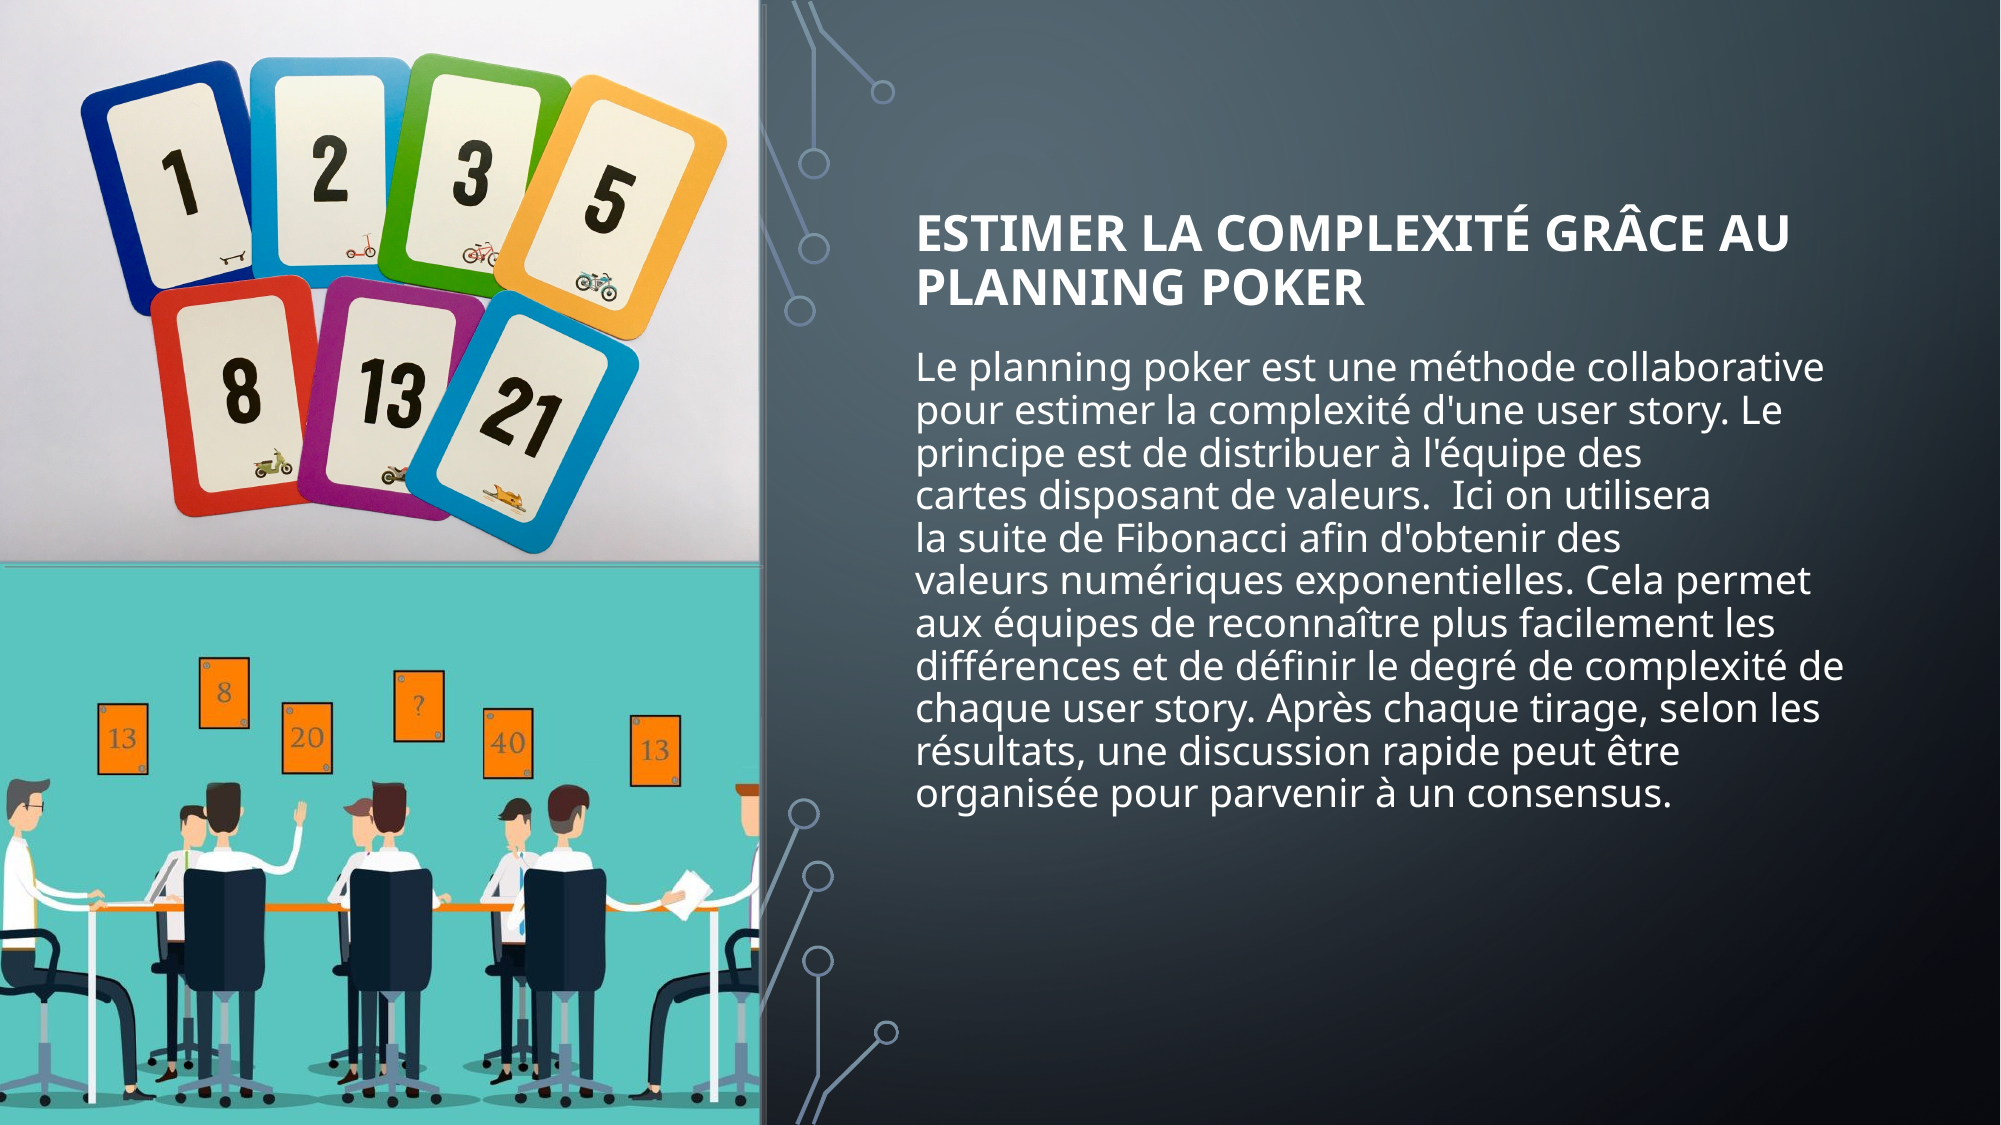

# ESTIMER La complexité GRÂCE AU PLANNING POKER Le planning poker est une méthode collaborative pour estimer la complexité d'une user story. Le principe est de distribuer à l'équipe des cartes disposant de valeurs.  Ici on utilisera la suite de Fibonacci afin d'obtenir des valeurs numériques exponentielles. Cela permet aux équipes de reconnaître plus facilement les différences et de définir le degré de complexité de chaque user story. Après chaque tirage, selon les résultats, une discussion rapide peut être organisée pour parvenir à un consensus.